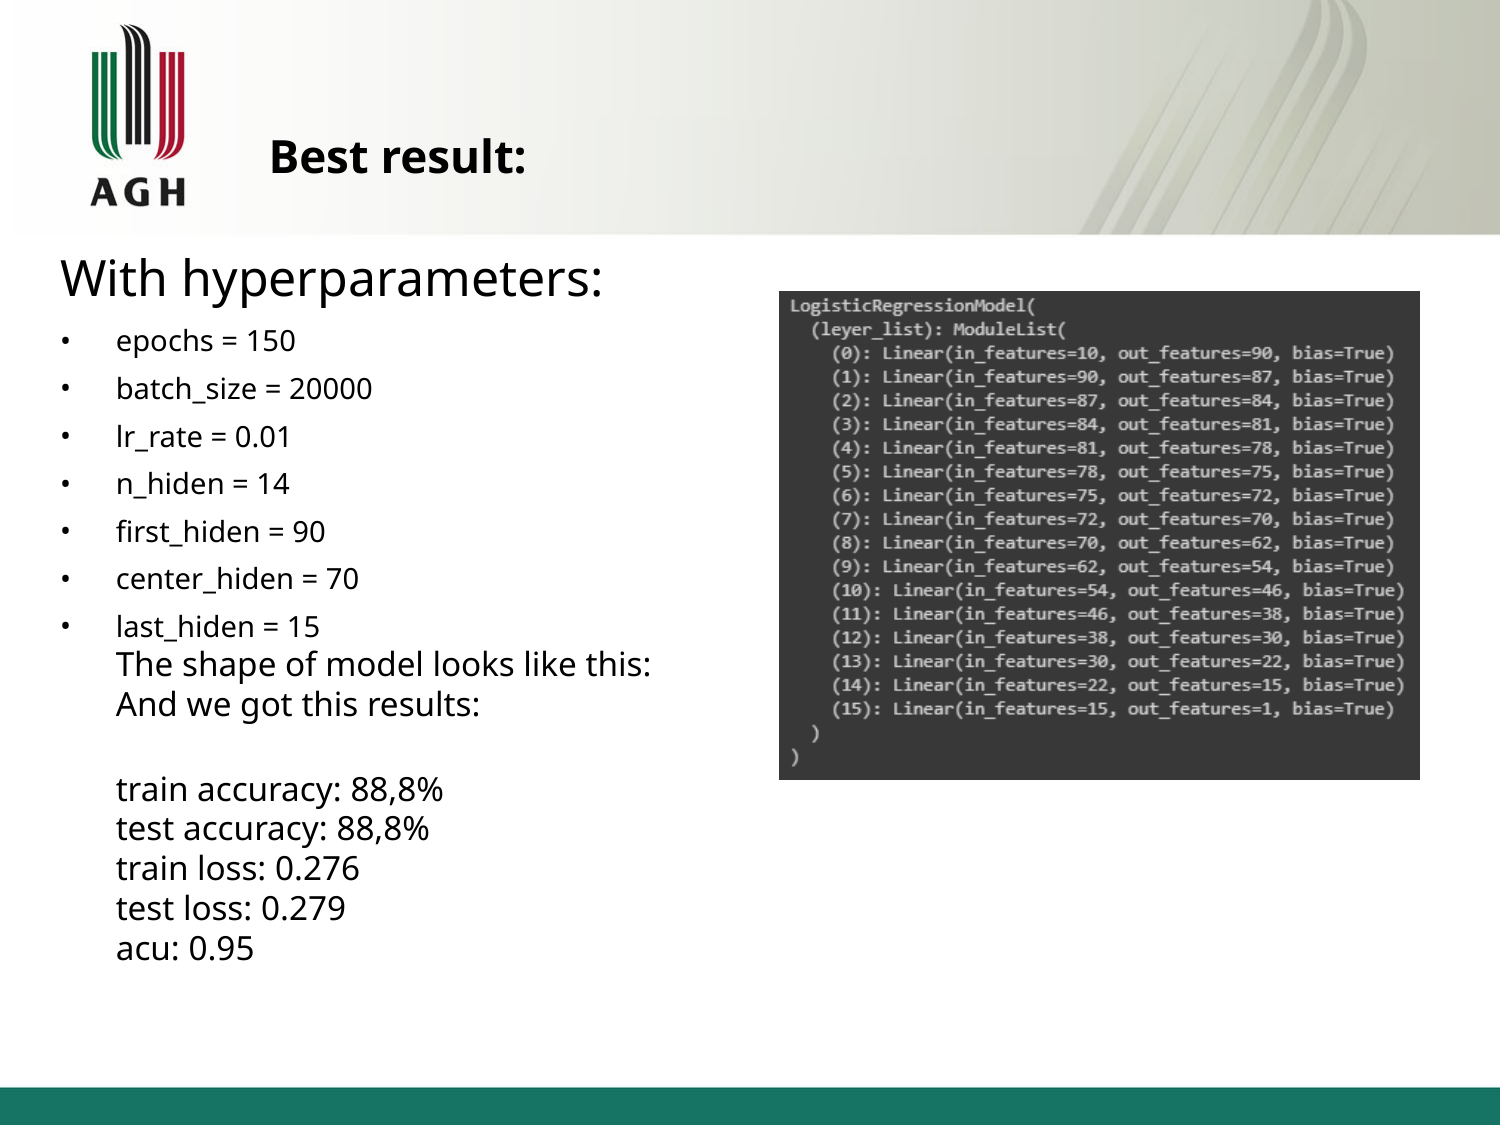

Best result:
With hyperparameters:
epochs = 150
batch_size = 20000
lr_rate = 0.01
n_hiden = 14
first_hiden = 90
center_hiden = 70
last_hiden = 15
The shape of model looks like this:
And we got this results:
train accuracy: 88,8%
test accuracy: 88,8%
train loss: 0.276
test loss: 0.279
acu: 0.95